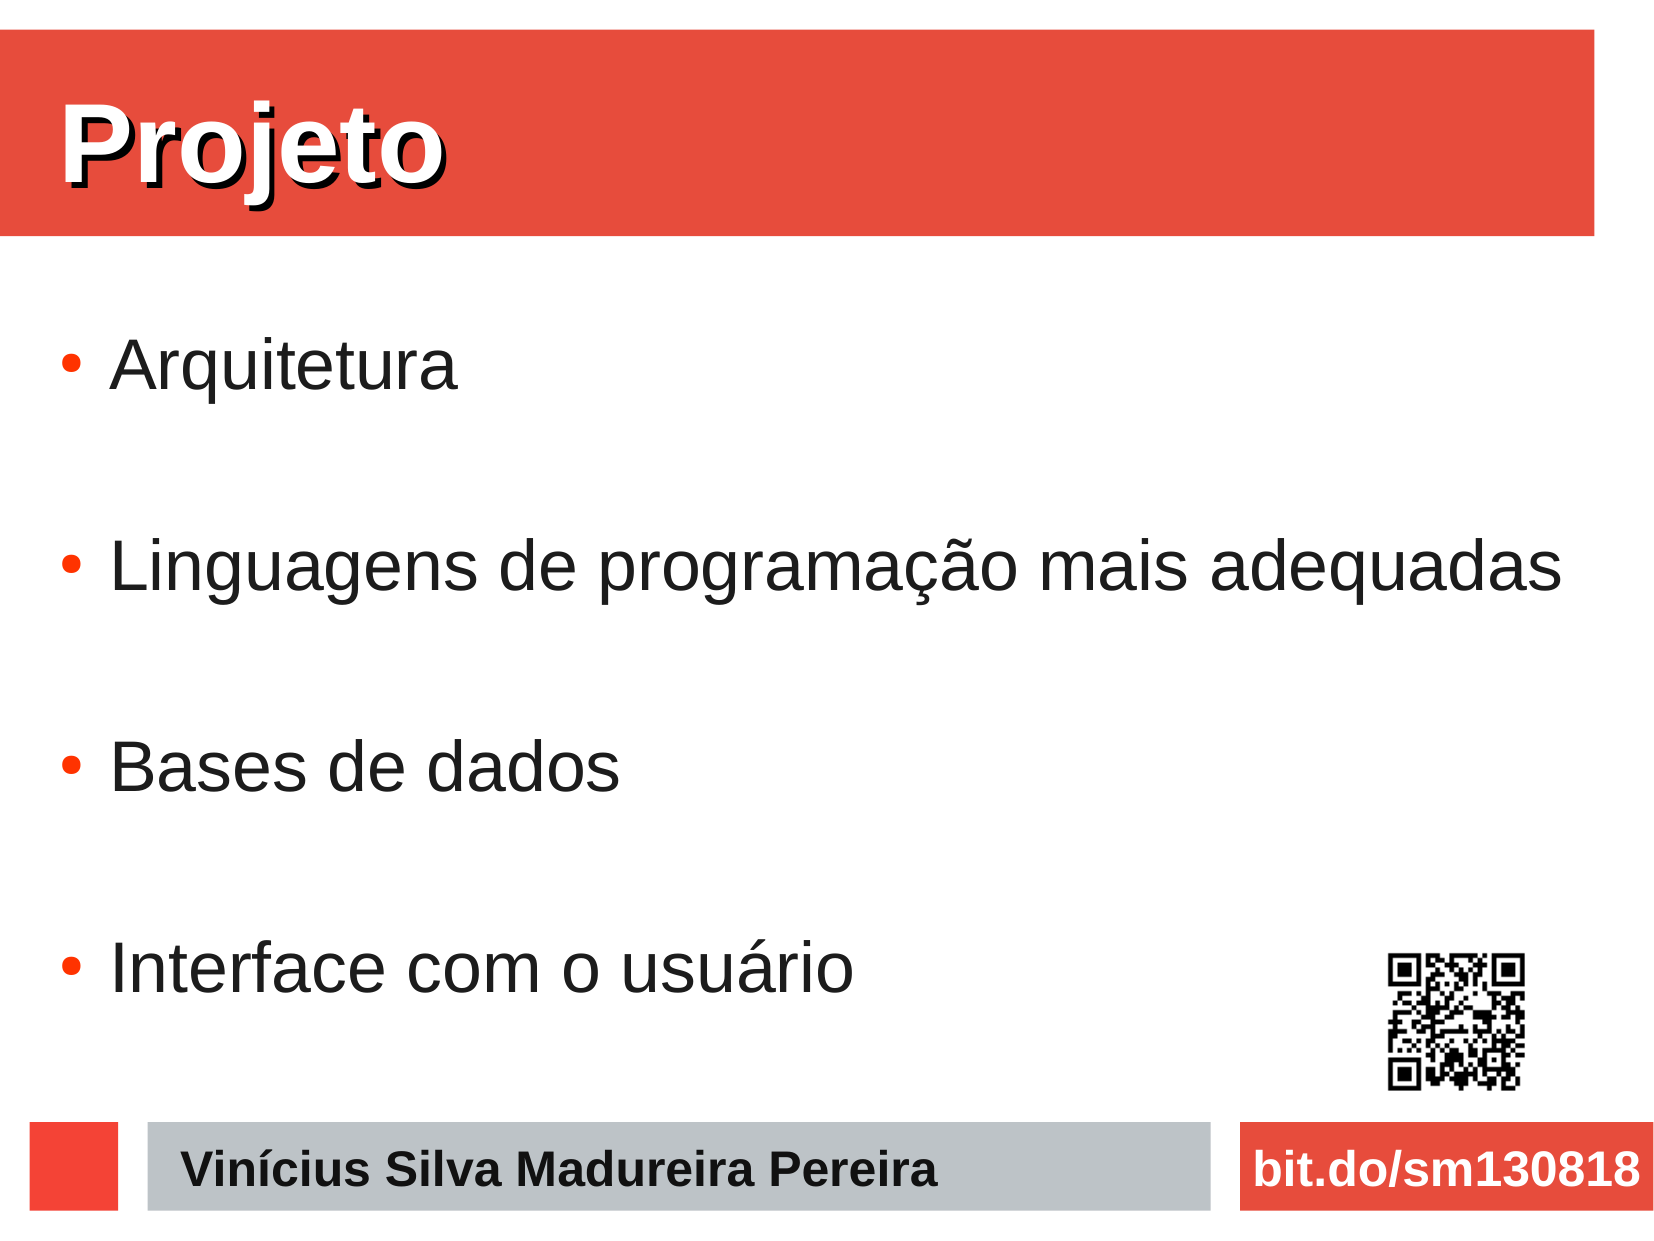

# Projeto
 Arquitetura
 Linguagens de programação mais adequadas
 Bases de dados
 Interface com o usuário
Vinícius Silva Madureira Pereira
bit.do/sm130818